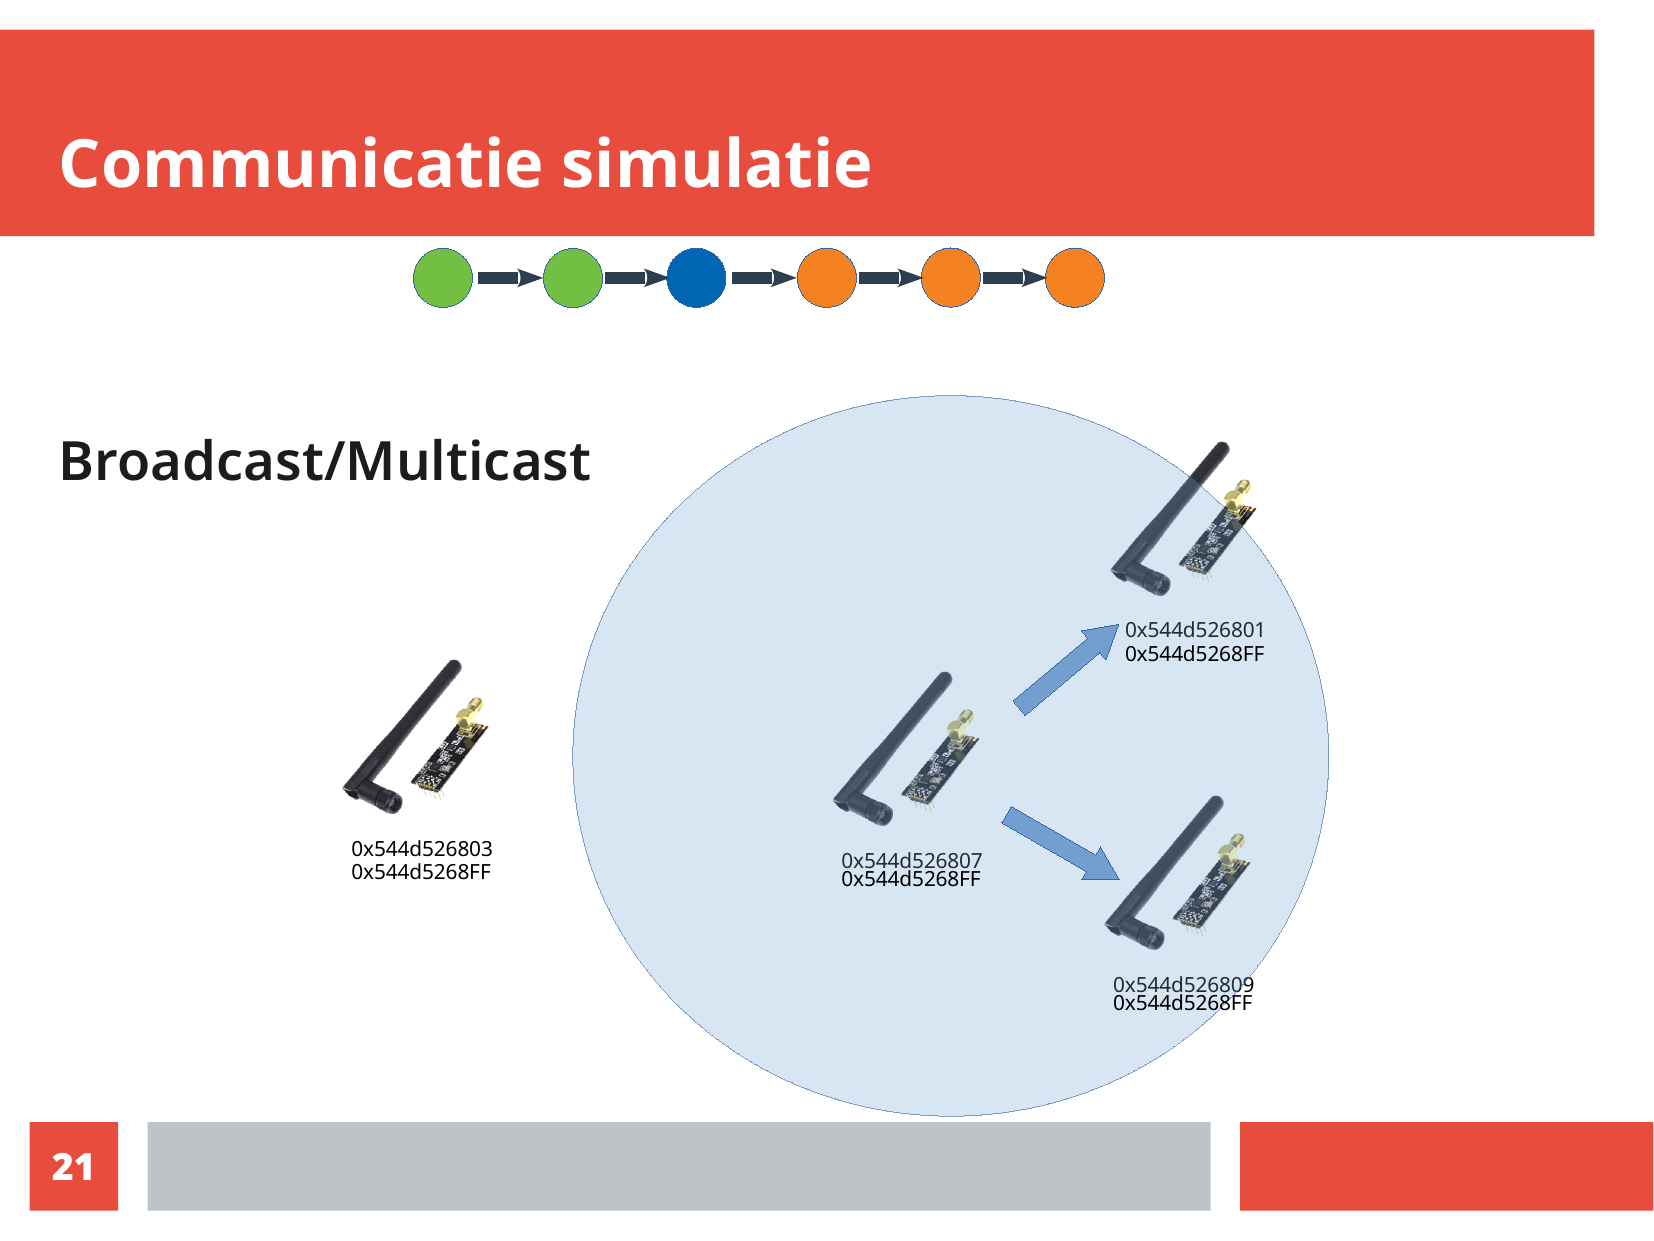

# Communicatie simulatie
Broadcast/Multicast
0x544d526801
0x544d5268FF
0x544d526803
0x544d526807
0x544d5268FF
0x544d5268FF
0x544d526809
0x544d5268FF
21